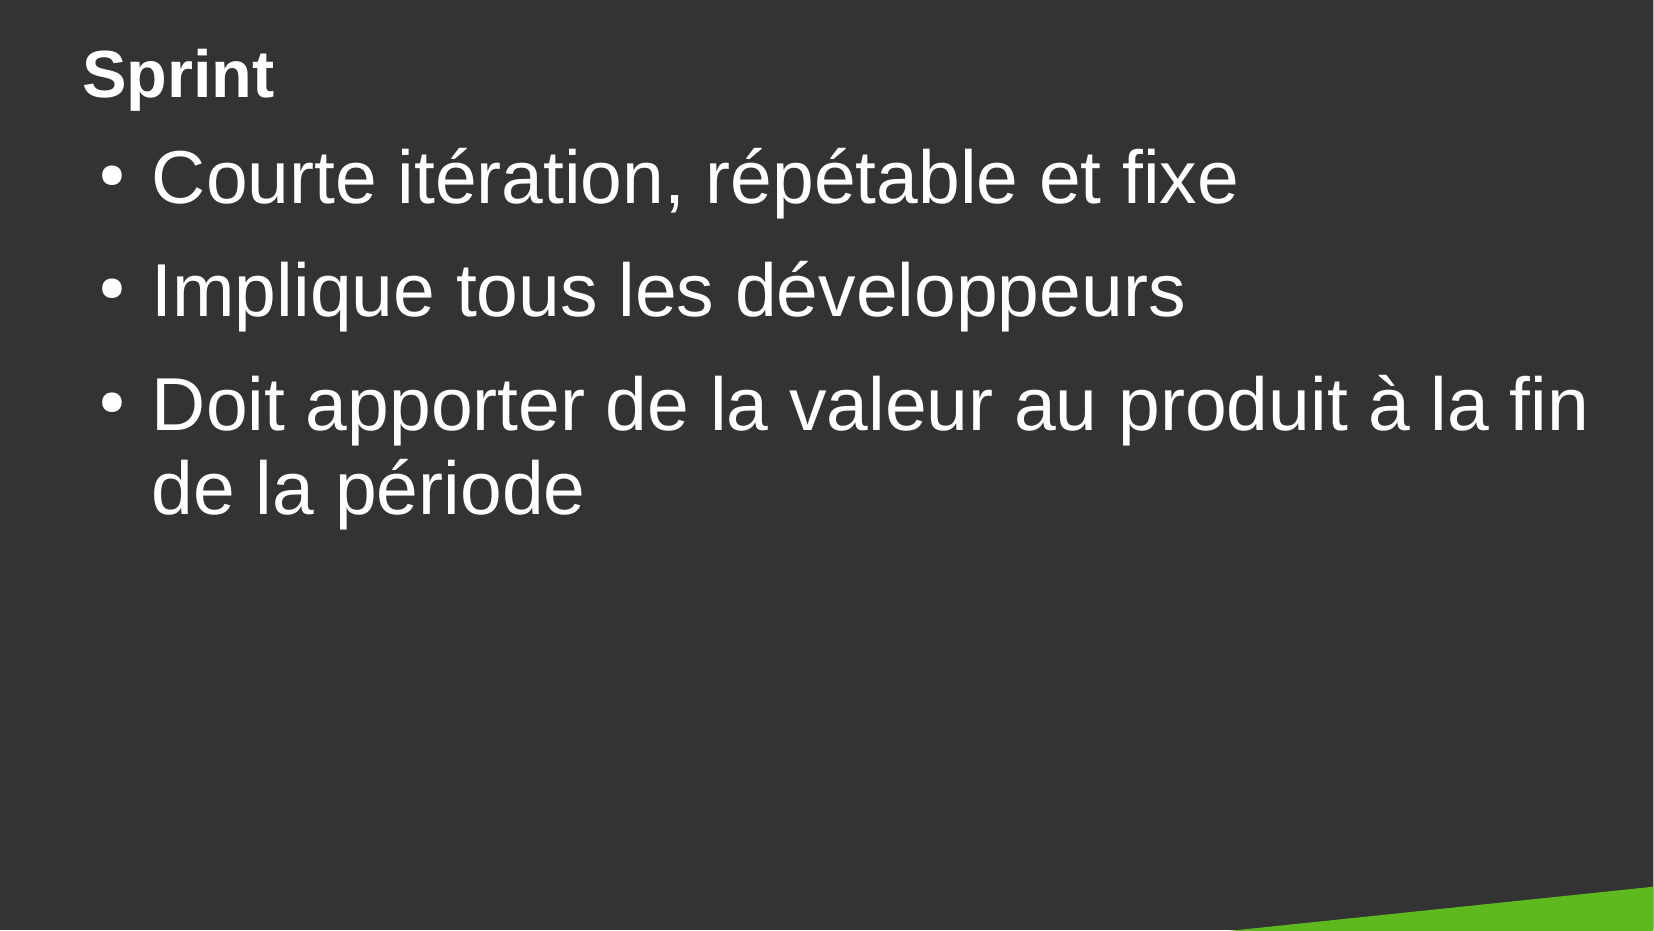

# Sprint
Courte itération, répétable et fixe
Implique tous les développeurs
Doit apporter de la valeur au produit à la fin de la période